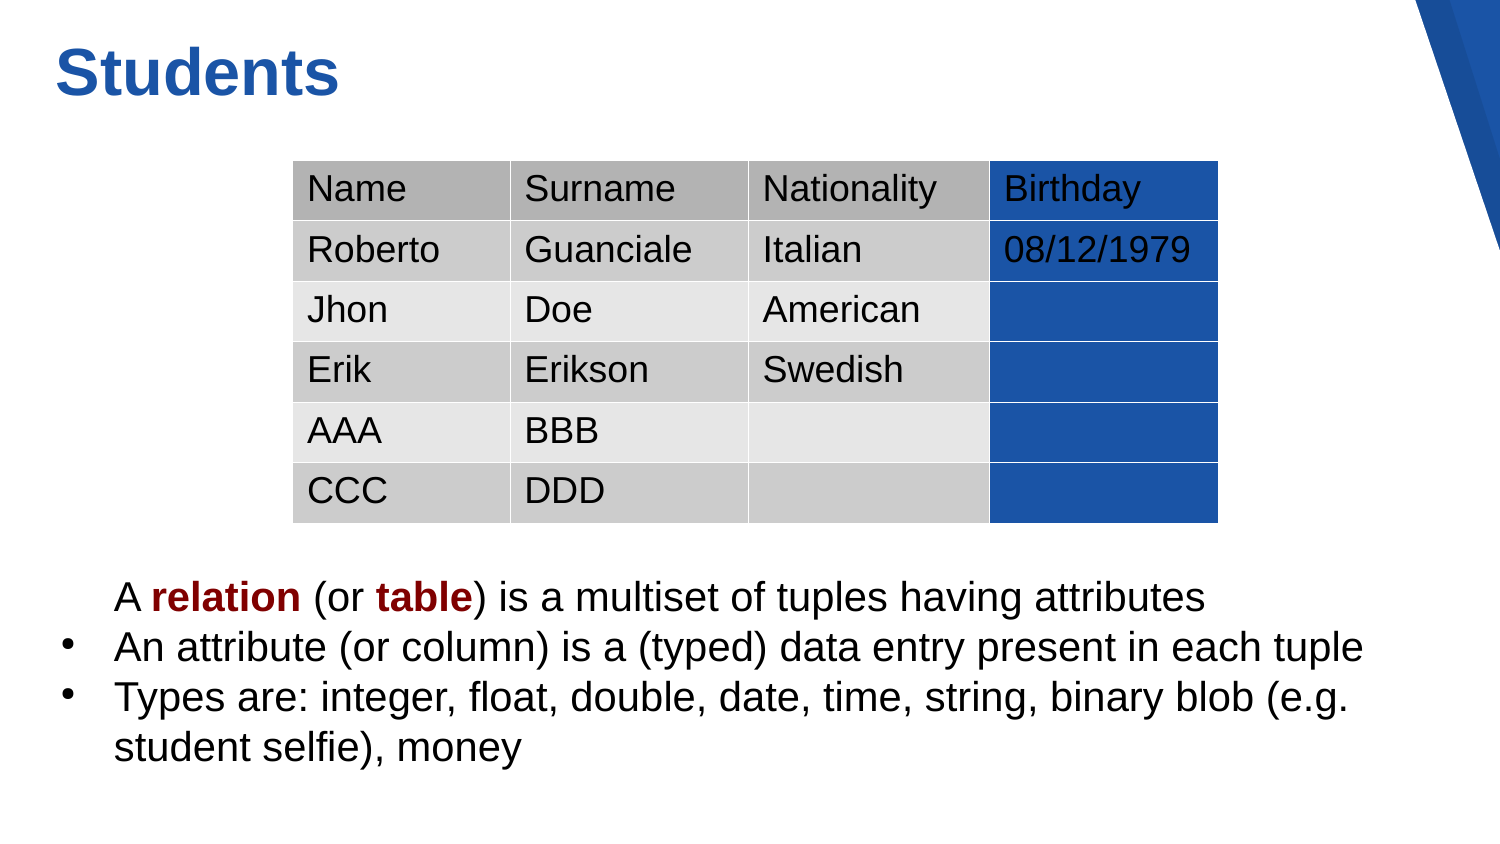

# Students
| Name | Surname | Nationality | Birthday |
| --- | --- | --- | --- |
| Roberto | Guanciale | Italian | 08/12/1979 |
| Jhon | Doe | American | |
| Erik | Erikson | Swedish | |
| AAA | BBB | | |
| CCC | DDD | | |
A relation (or table) is a multiset of tuples having attributes
An attribute (or column) is a (typed) data entry present in each tuple
Types are: integer, float, double, date, time, string, binary blob (e.g. student selfie), money